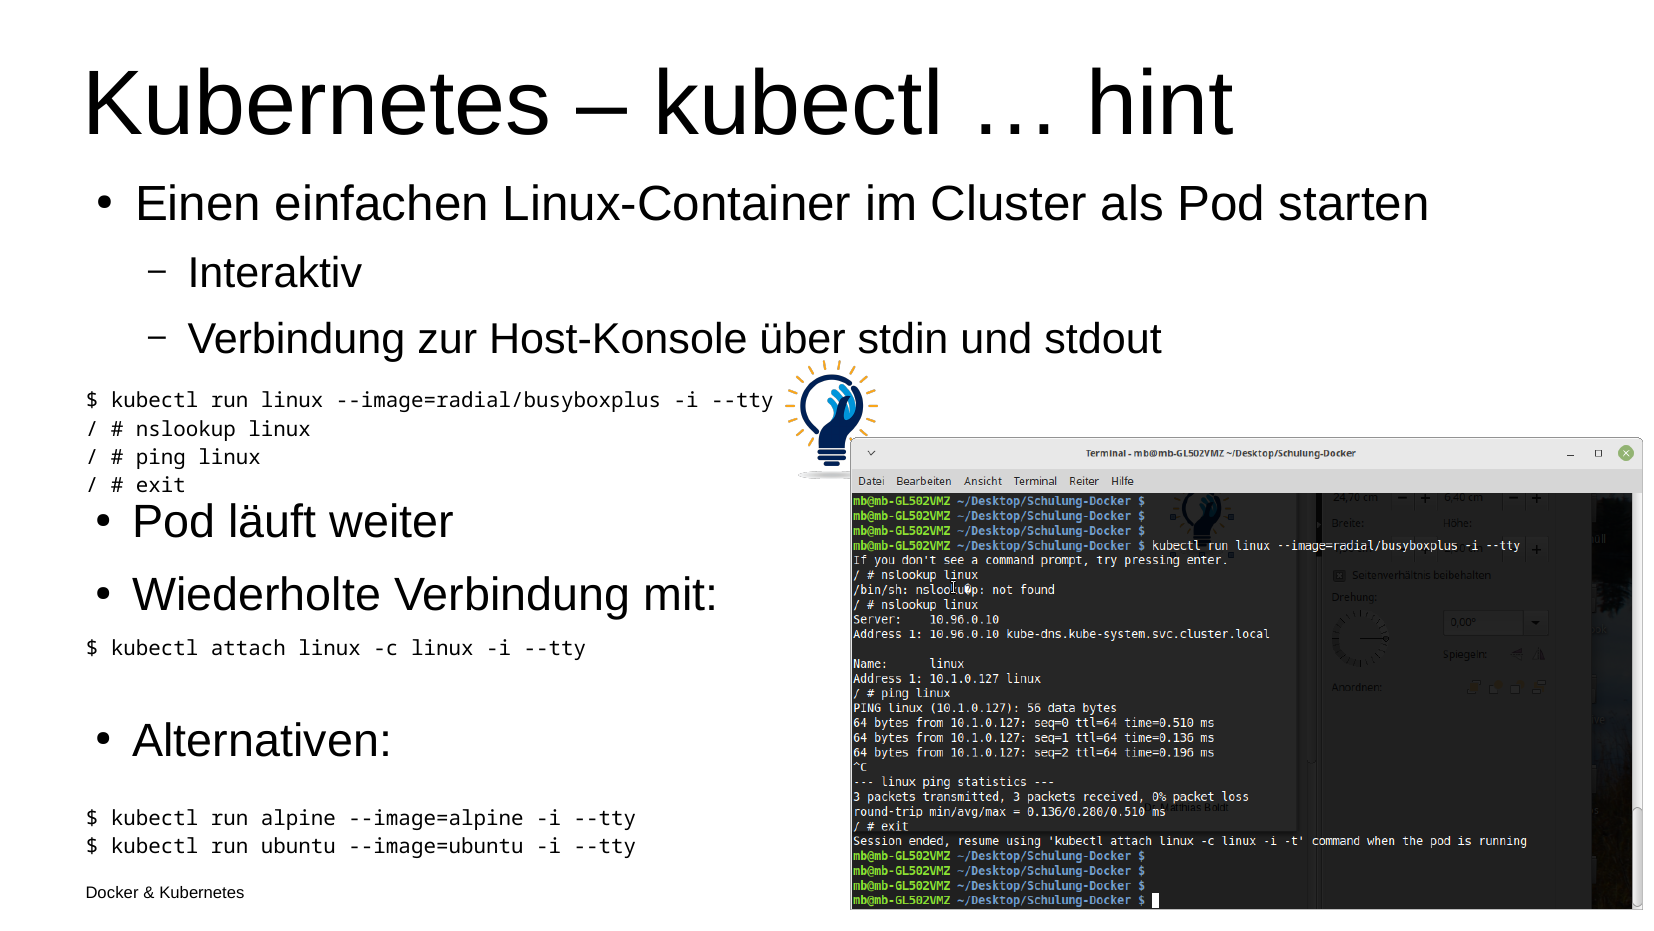

# Kubernetes – kubectl … hint
Einen einfachen Linux-Container im Cluster als Pod starten
Interaktiv
Verbindung zur Host-Konsole über stdin und stdout
$ kubectl run linux --image=radial/busyboxplus -i --tty
/ # nslookup linux
/ # ping linux
/ # exit
Pod läuft weiter
Wiederholte Verbindung mit:
Alternativen:
$ kubectl attach linux -c linux -i --tty
$ kubectl run alpine --image=alpine -i --tty
$ kubectl run ubuntu --image=ubuntu -i --tty
Docker & Kubernetes																Dr. Matthias Boldt